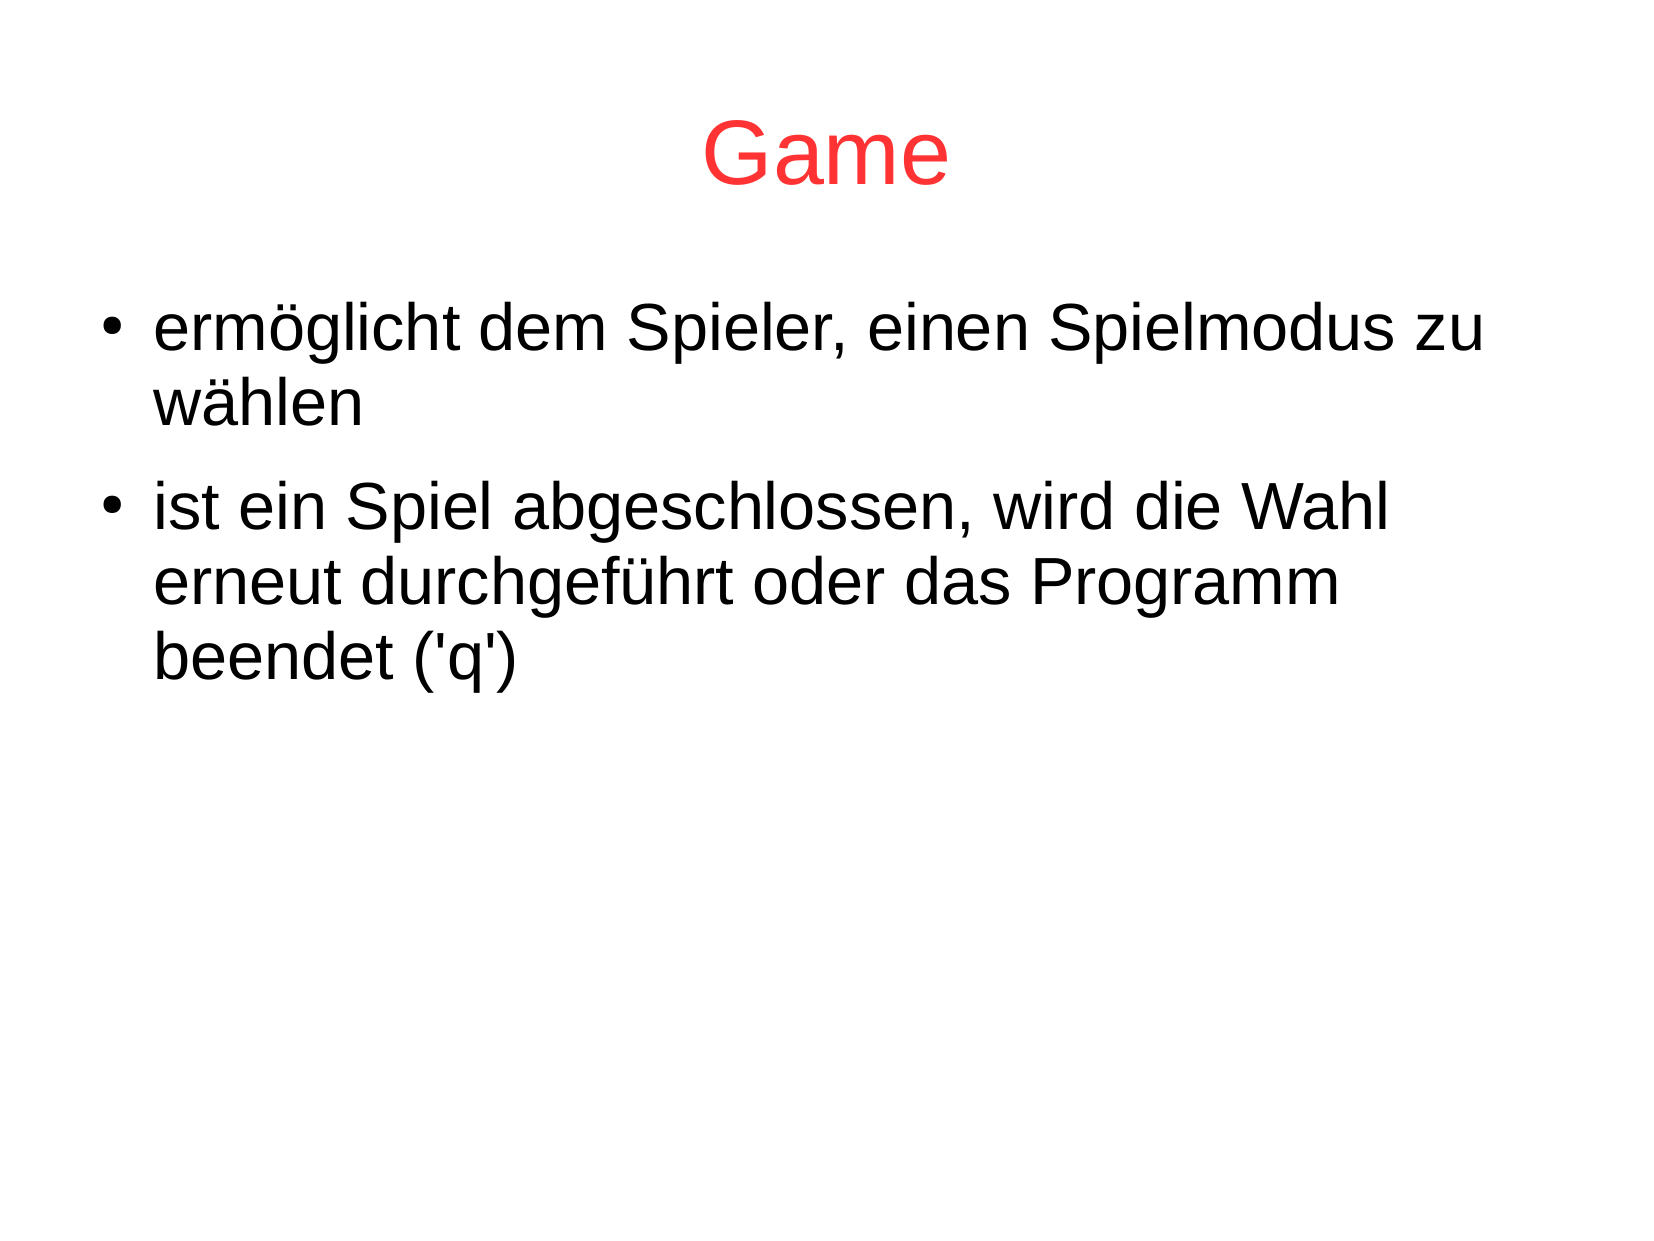

# Game
ermöglicht dem Spieler, einen Spielmodus zu wählen
ist ein Spiel abgeschlossen, wird die Wahl erneut durchgeführt oder das Programm beendet ('q')